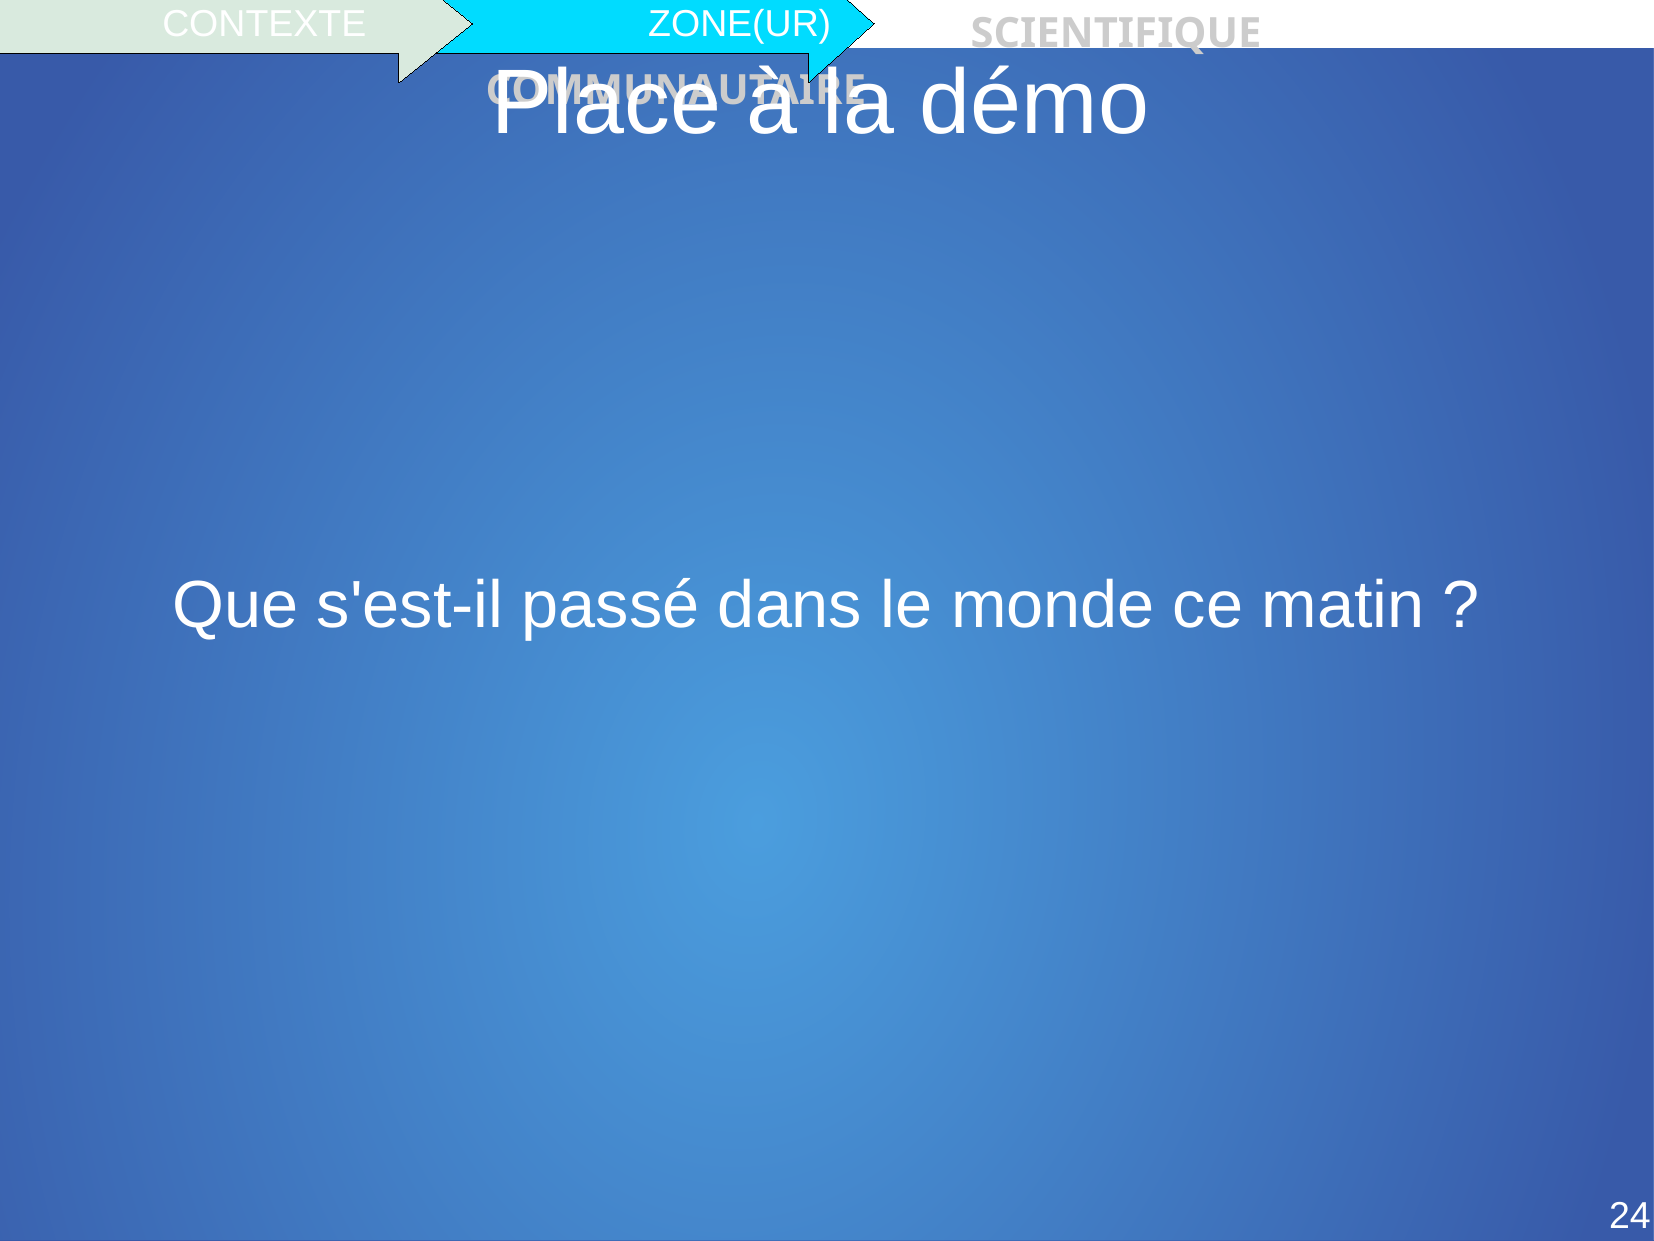

CONTEXTE
 ZONE(UR)
# Place à la démo
Que s'est-il passé dans le monde ce matin ?